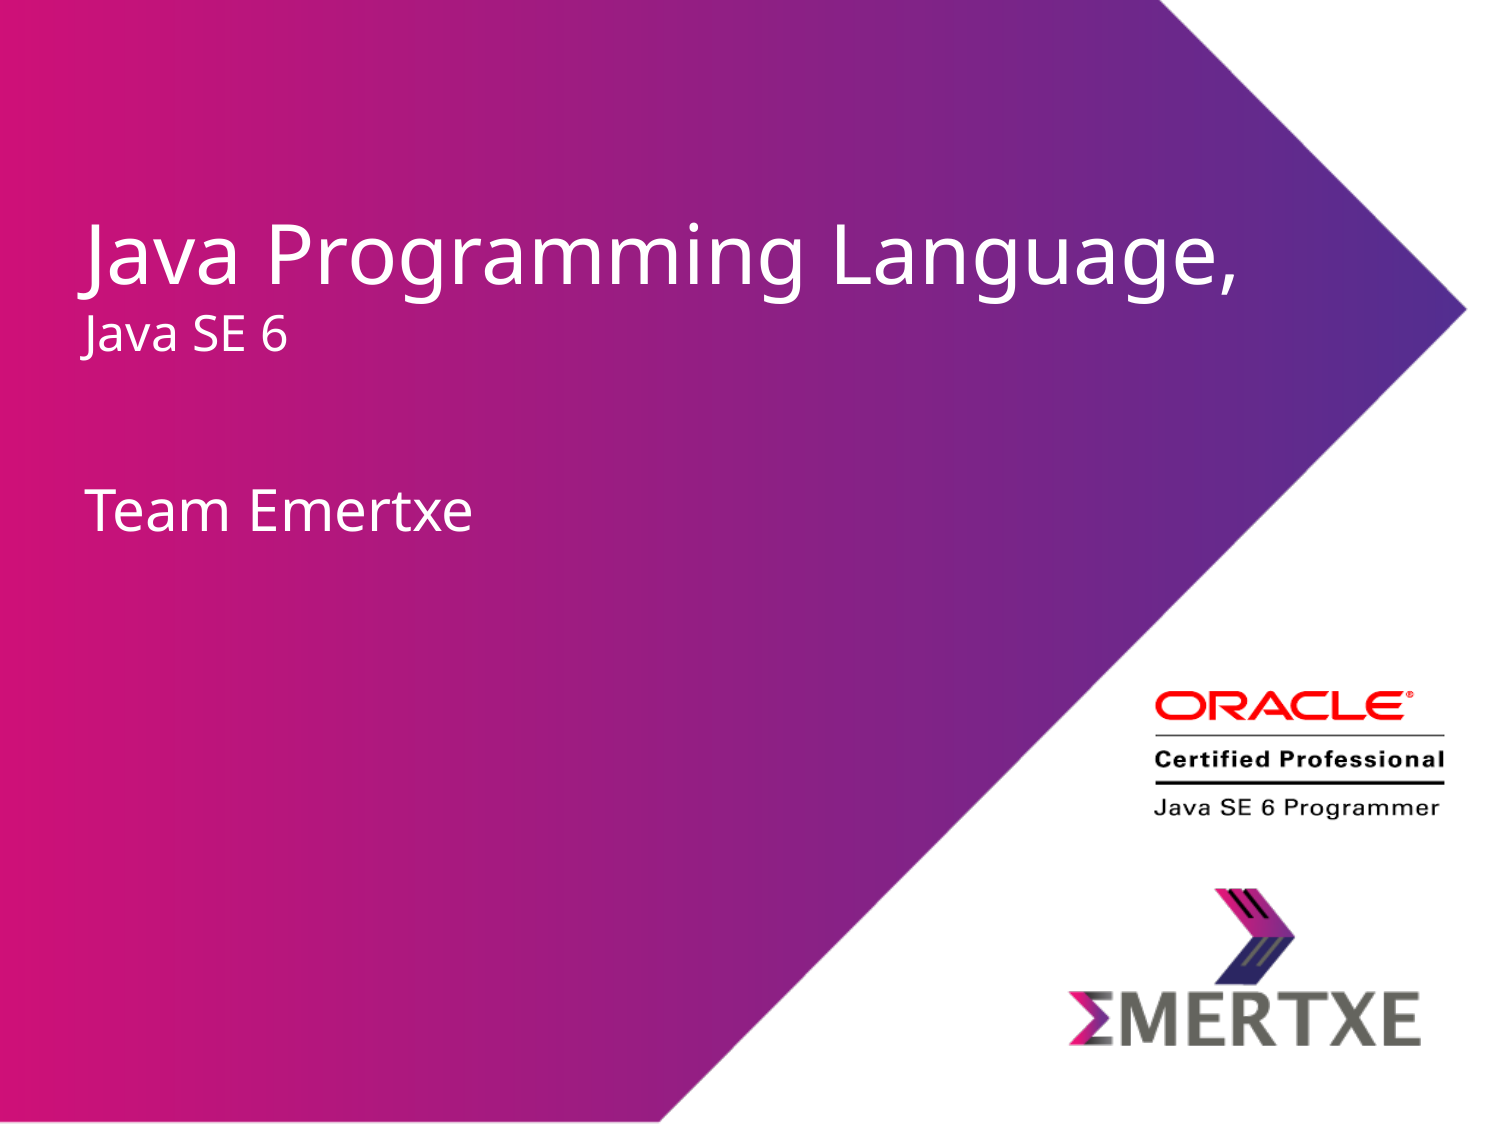

Java Programming Language,
Java SE 6
Team Emertxe